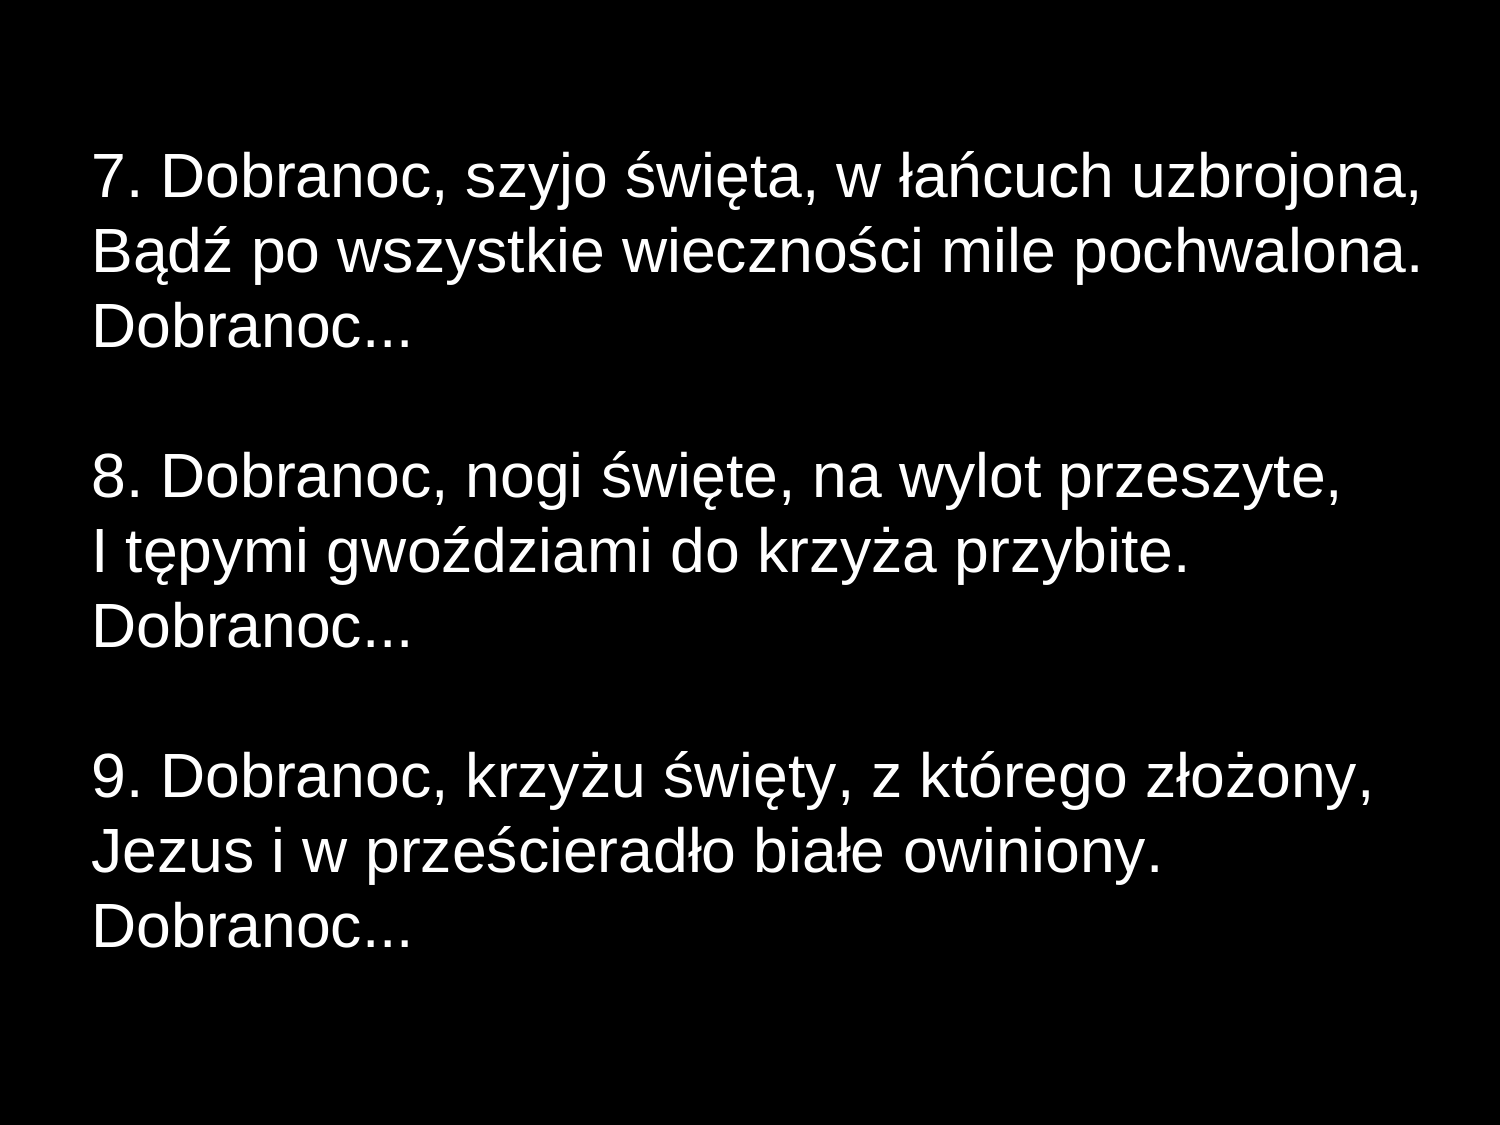

7. Dobranoc, szyjo święta, w łańcuch uzbrojona,
Bądź po wszystkie wieczności mile pochwalona.
Dobranoc...
8. Dobranoc, nogi święte, na wylot przeszyte,
I tępymi gwoździami do krzyża przybite.
Dobranoc...
9. Dobranoc, krzyżu święty, z którego złożony,
Jezus i w prześcieradło białe owiniony.
Dobranoc...